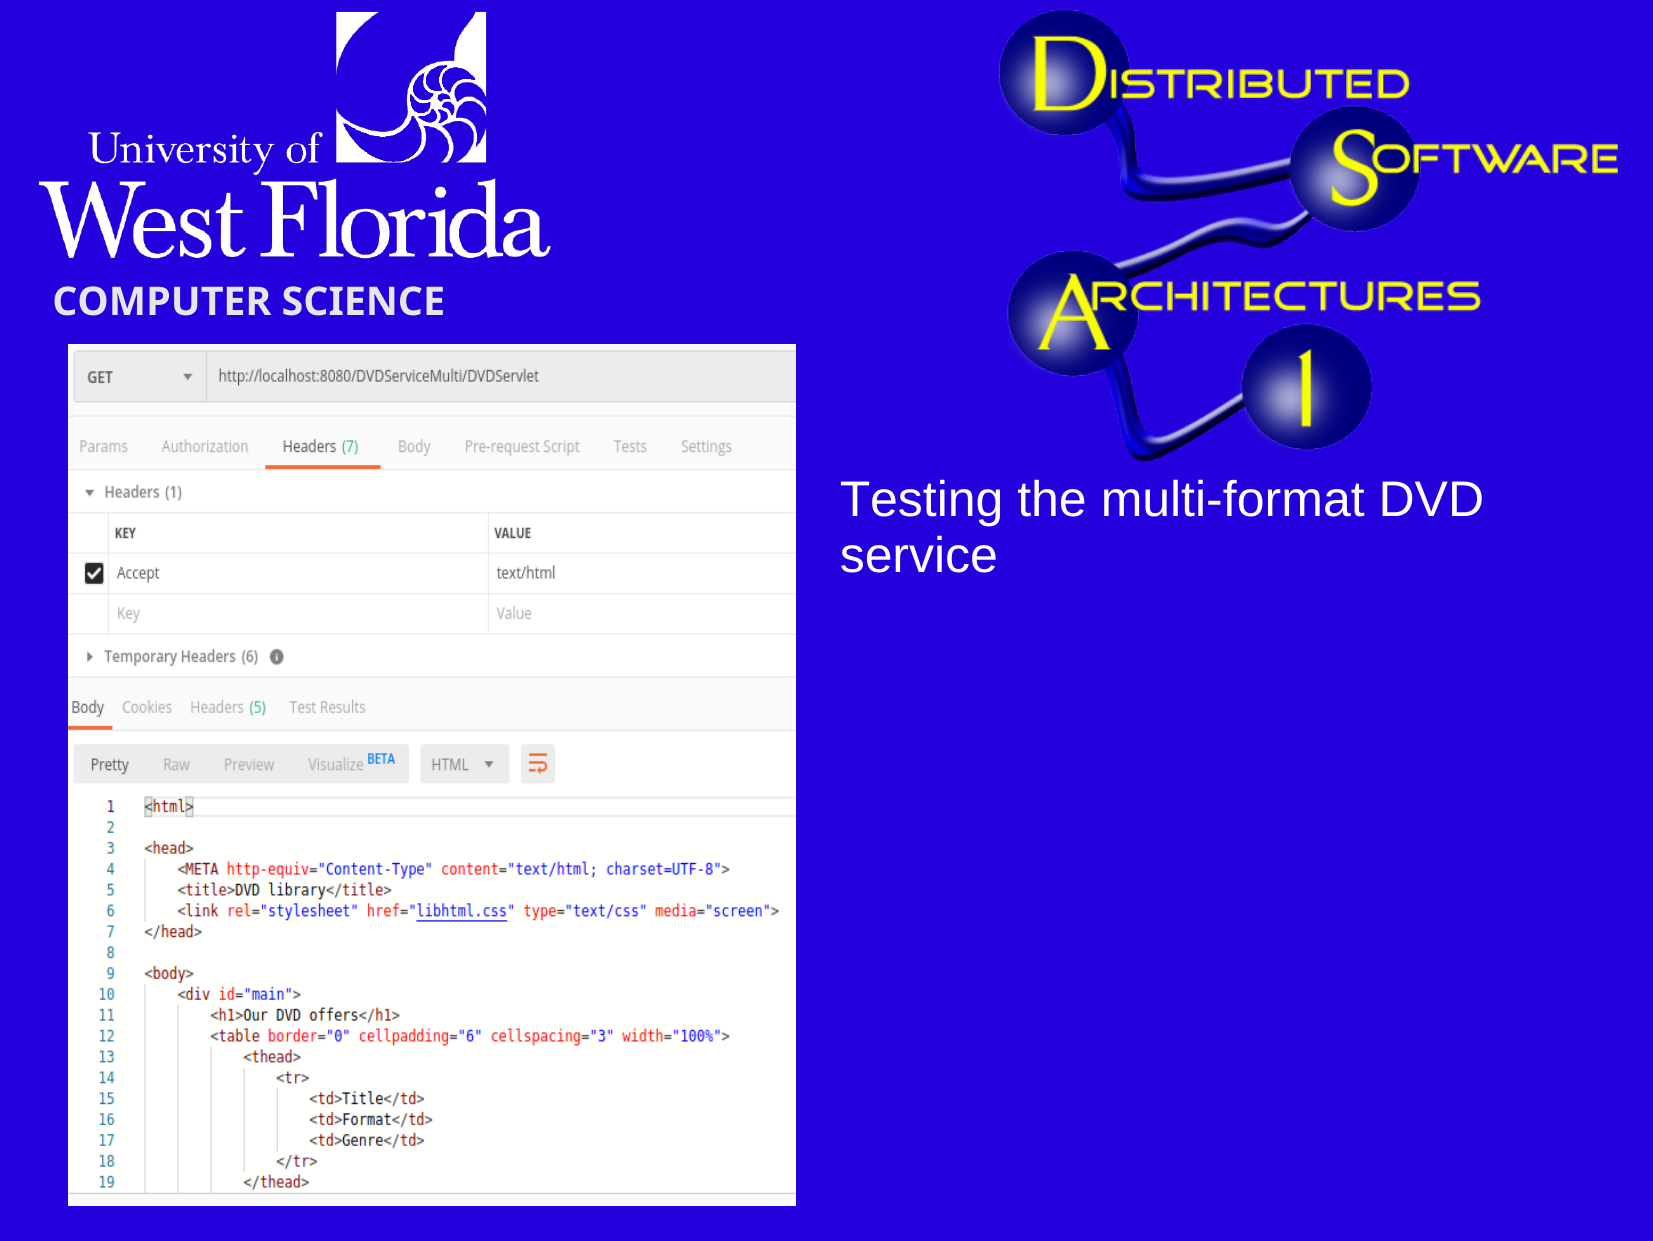

COMPUTER SCIENCE
Testing the multi-format DVD service